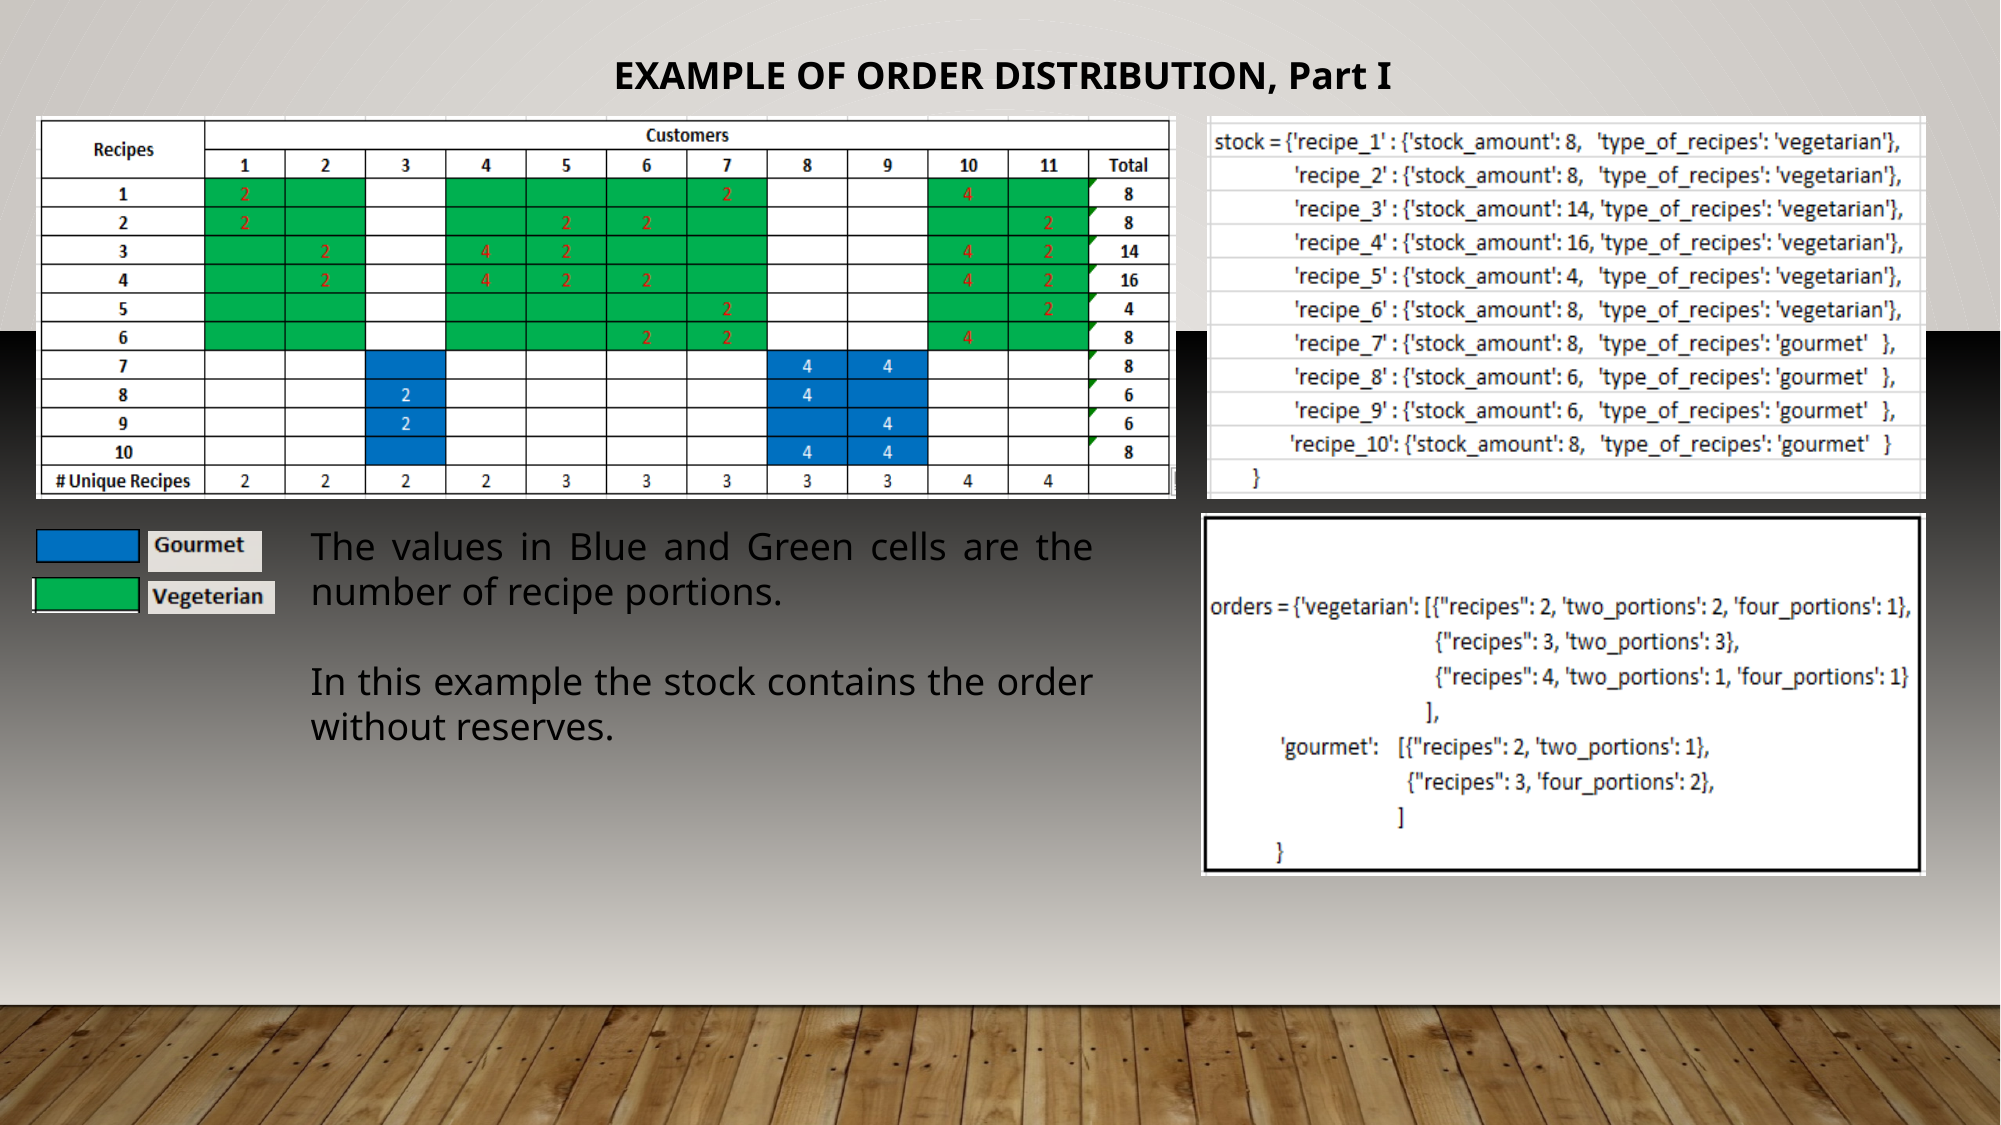

EXAMPLE OF ORDER DISTRIBUTION, Part I
The values in Blue and Green cells are the number of recipe portions.
In this example the stock contains the order without reserves.